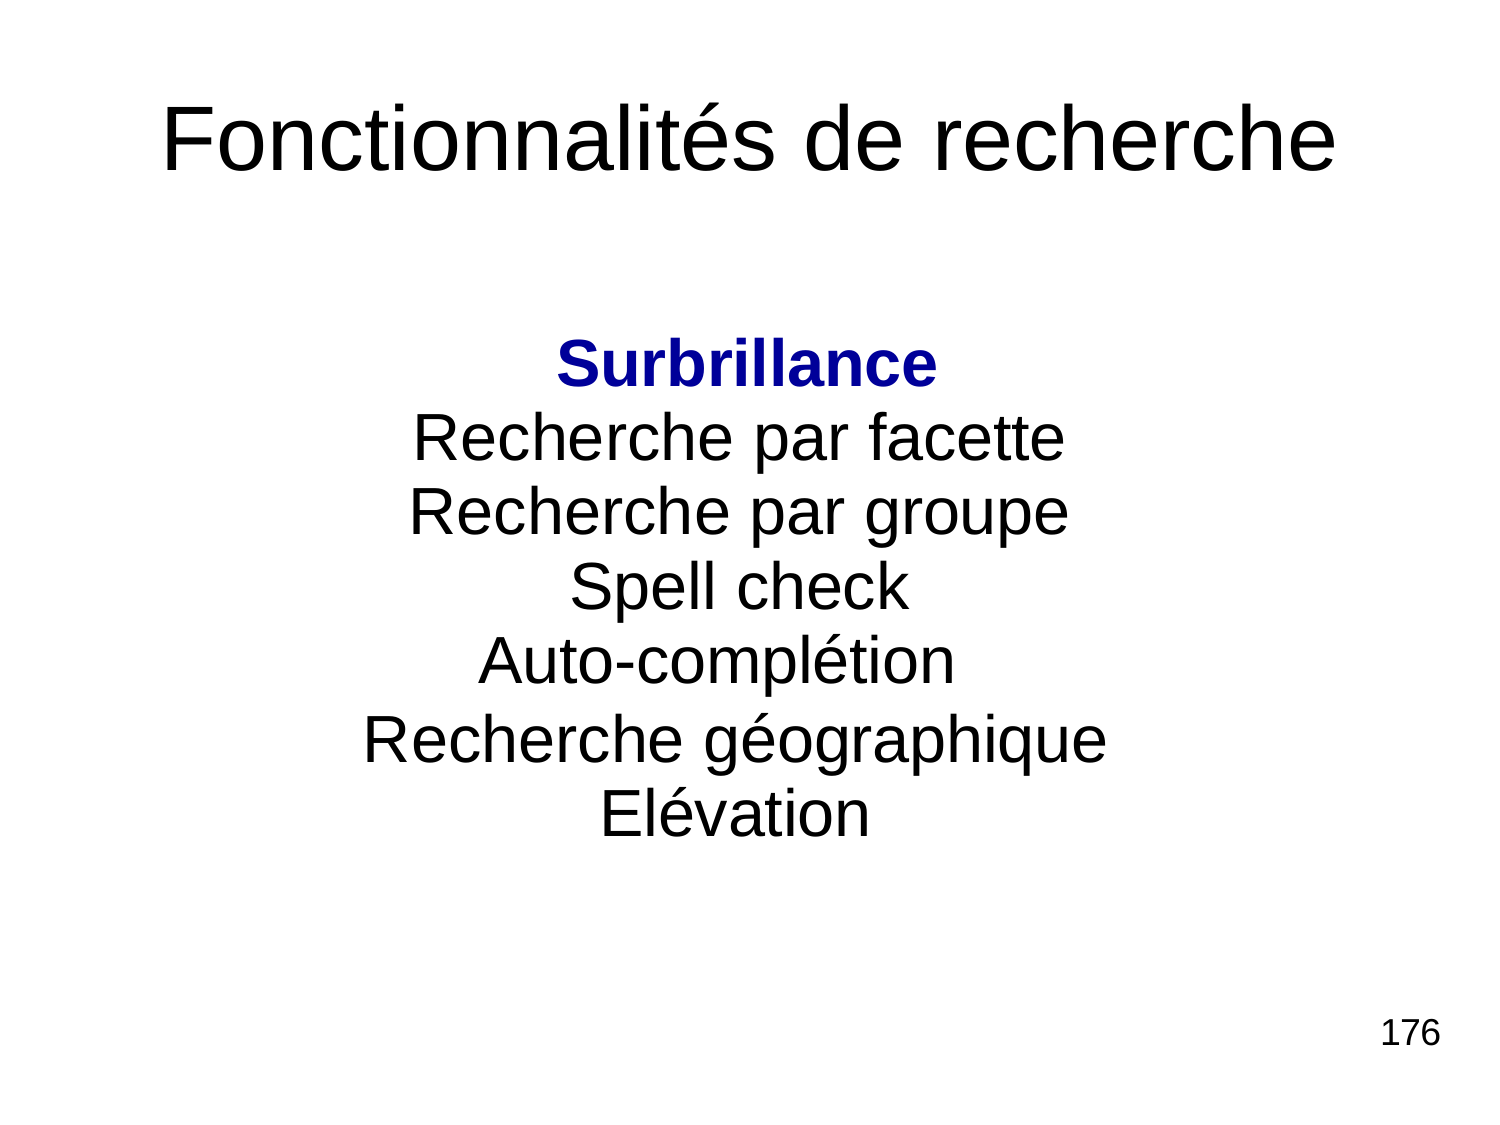

# Fonctionnalités de	recherche
Surbrillance Recherche par facette Recherche par groupe Spell check
Auto-complétion
Recherche géographique Elévation
176